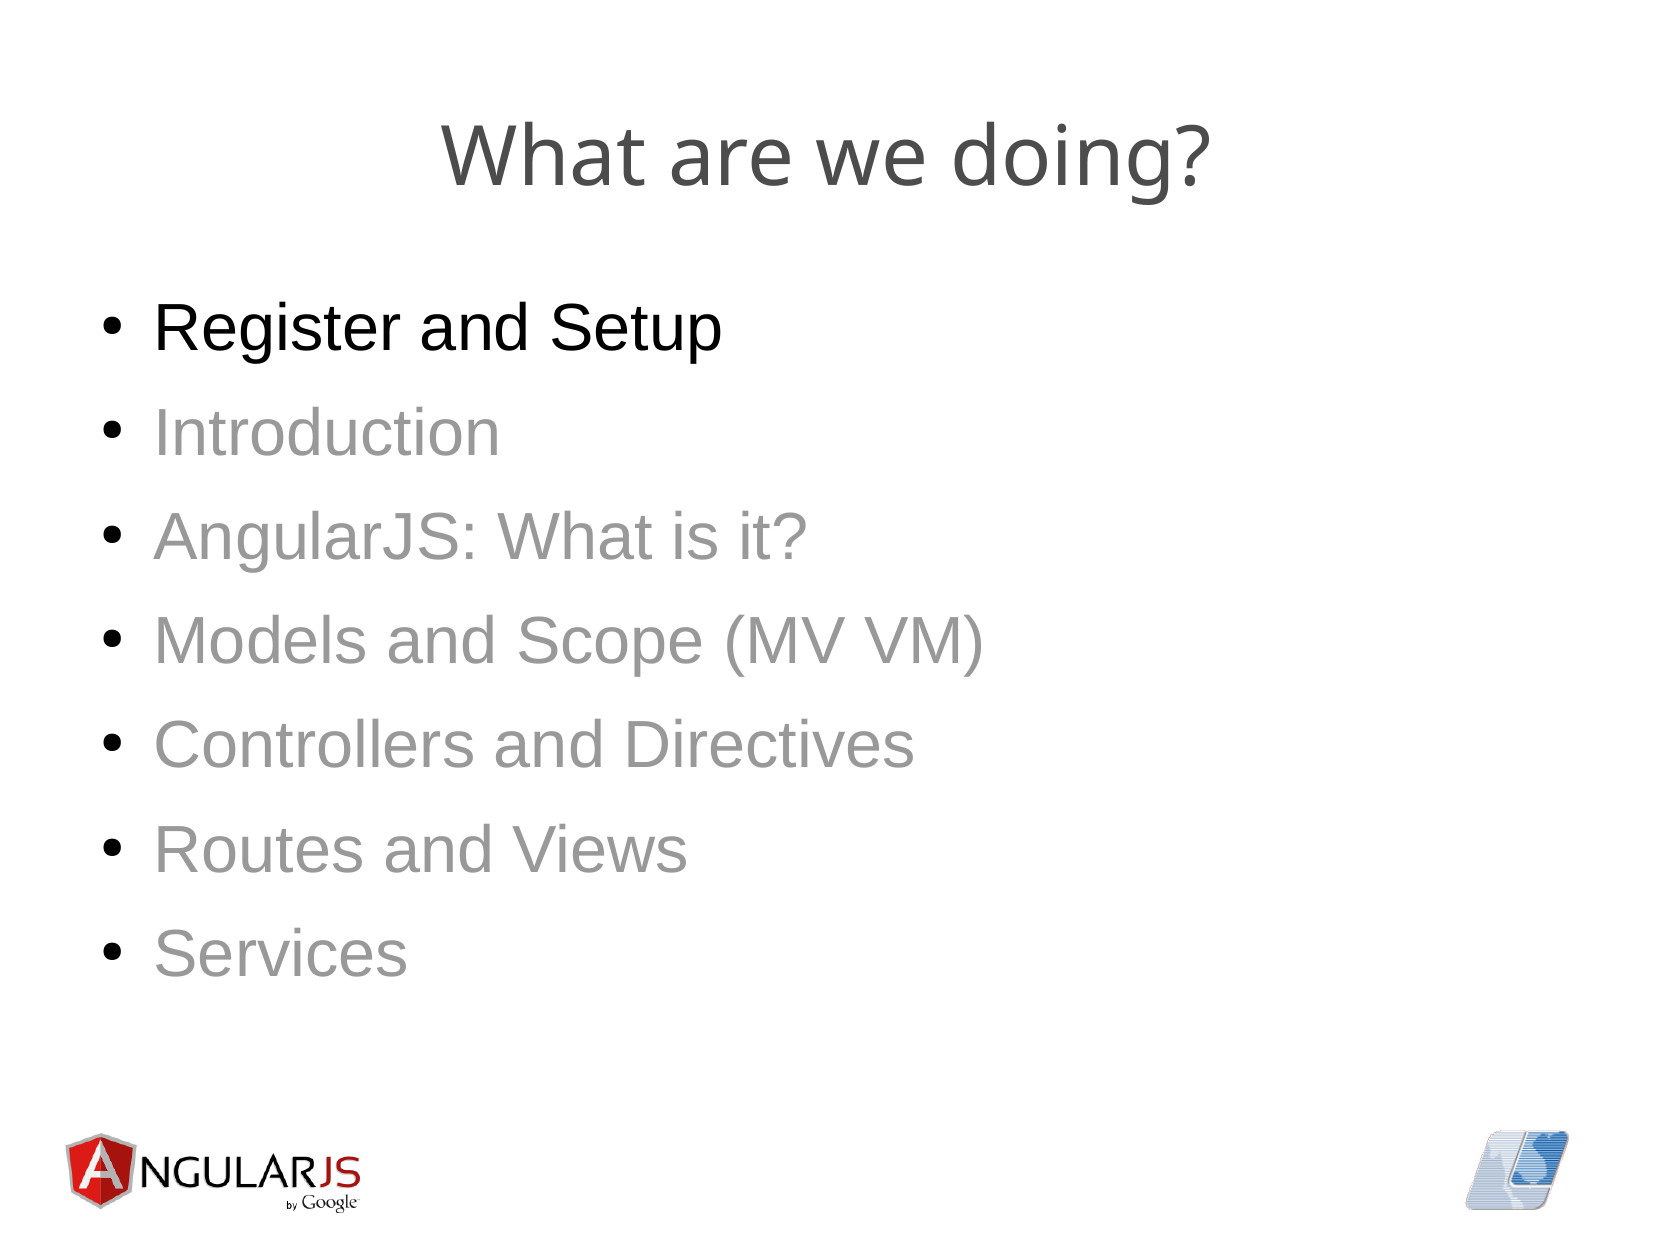

# What are we doing?
Register and Setup
Introduction
AngularJS: What is it?
Models and Scope (MV VM)
Controllers and Directives
Routes and Views
Services